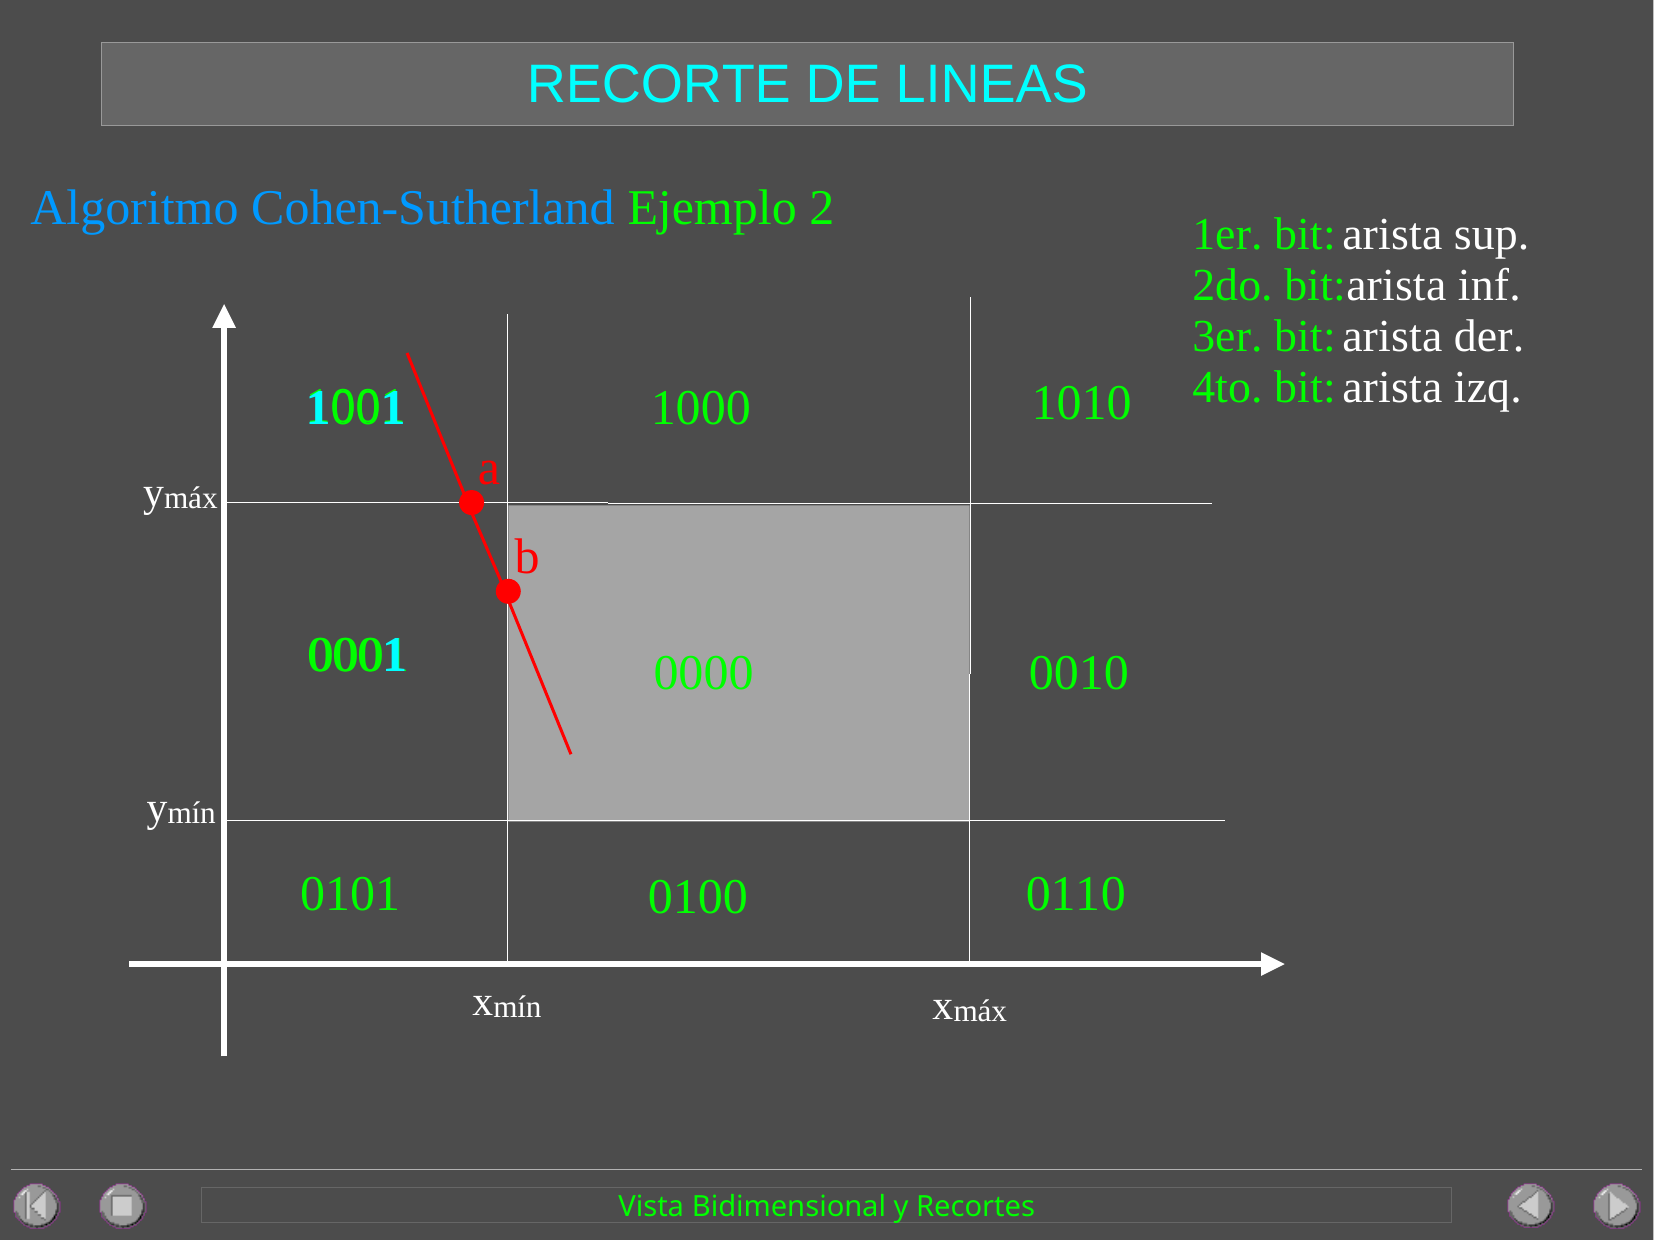

# RECORTE DE LINEAS
Algoritmo Cohen-Sutherland Ejemplo 2
1er. bit:	arista sup.
2do. bit:arista inf.
3er. bit:	arista der.
4to. bit:	arista izq.
1010
1000
ymáx
0000
0010
ymín
0110
0101
0100
xmín
xmáx
1001
1001
 a
 b
0001
0001